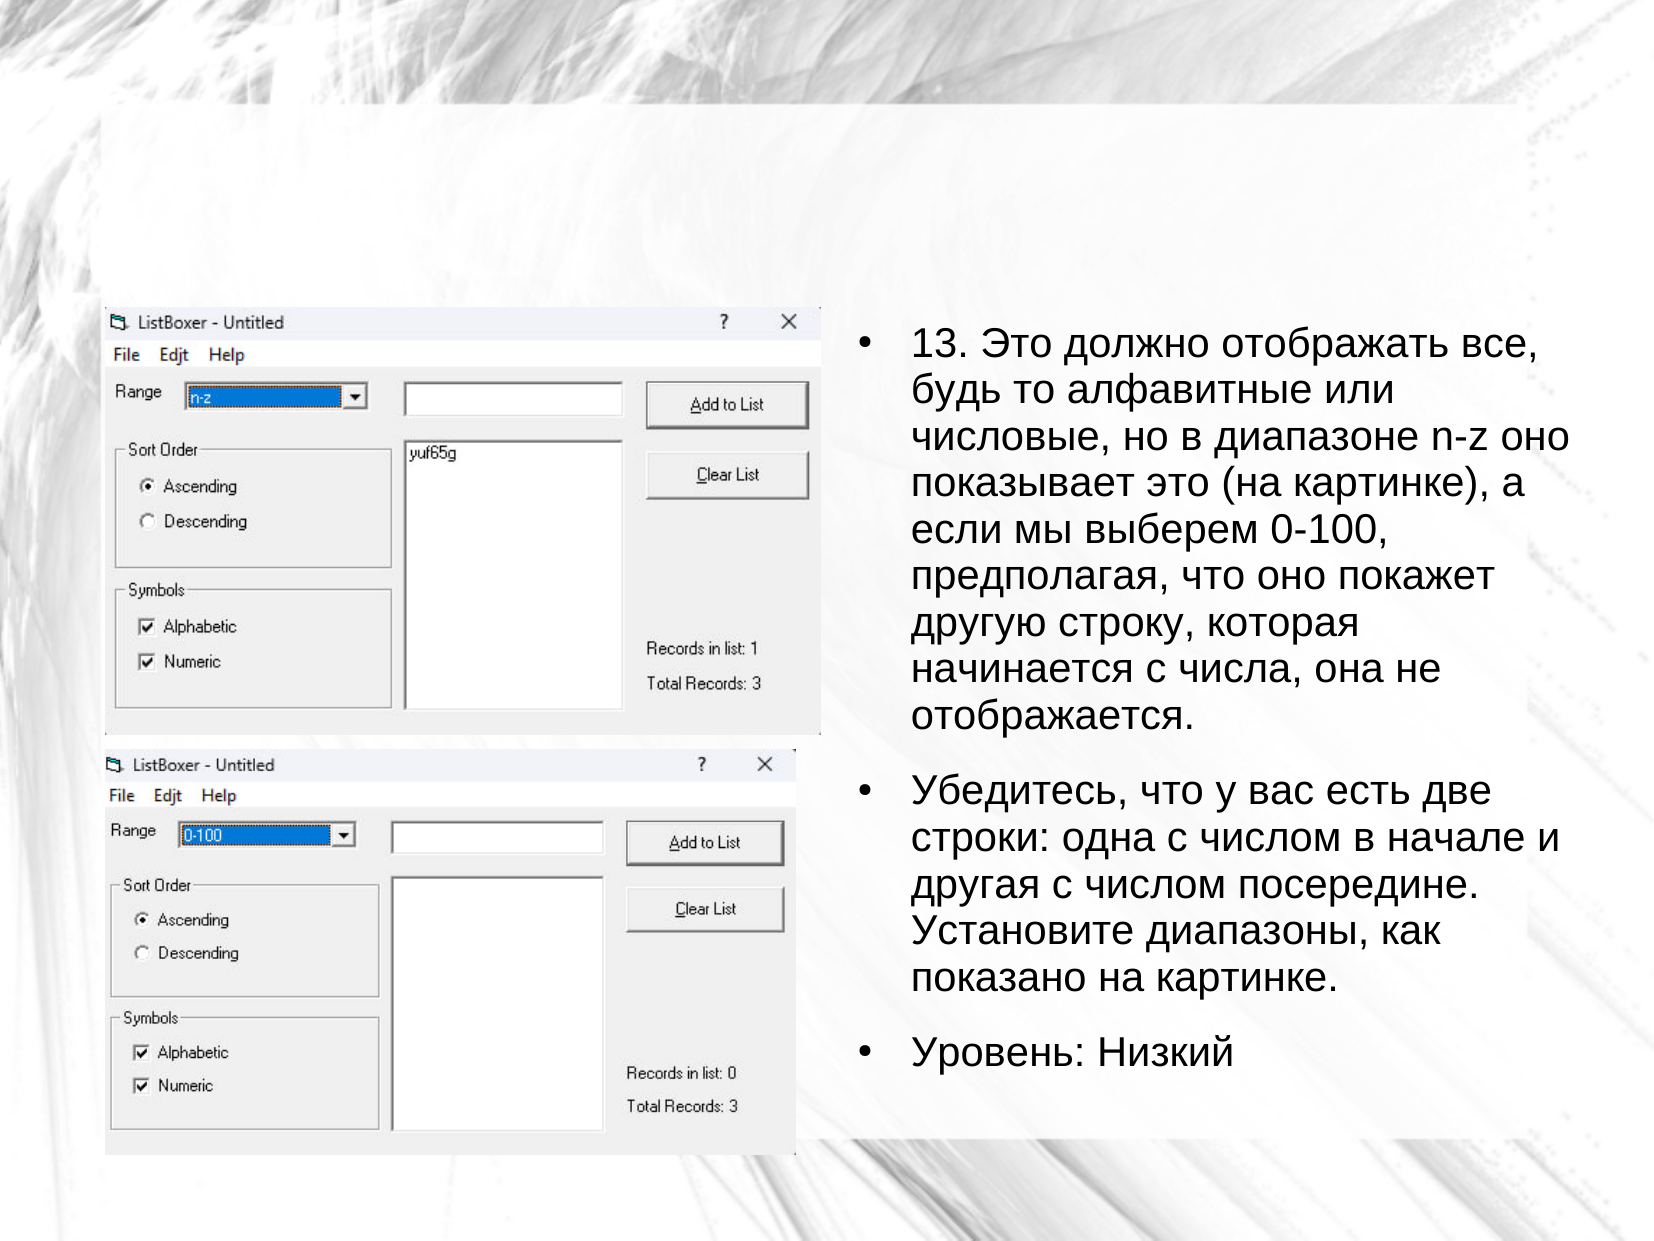

#
13. Это должно отображать все, будь то алфавитные или числовые, но в диапазоне n-z оно показывает это (на картинке), а если мы выберем 0-100, предполагая, что оно покажет другую строку, которая начинается с числа, она не отображается.
Убедитесь, что у вас есть две строки: одна с числом в начале и другая с числом посередине. Установите диапазоны, как показано на картинке.
Уровень: Низкий